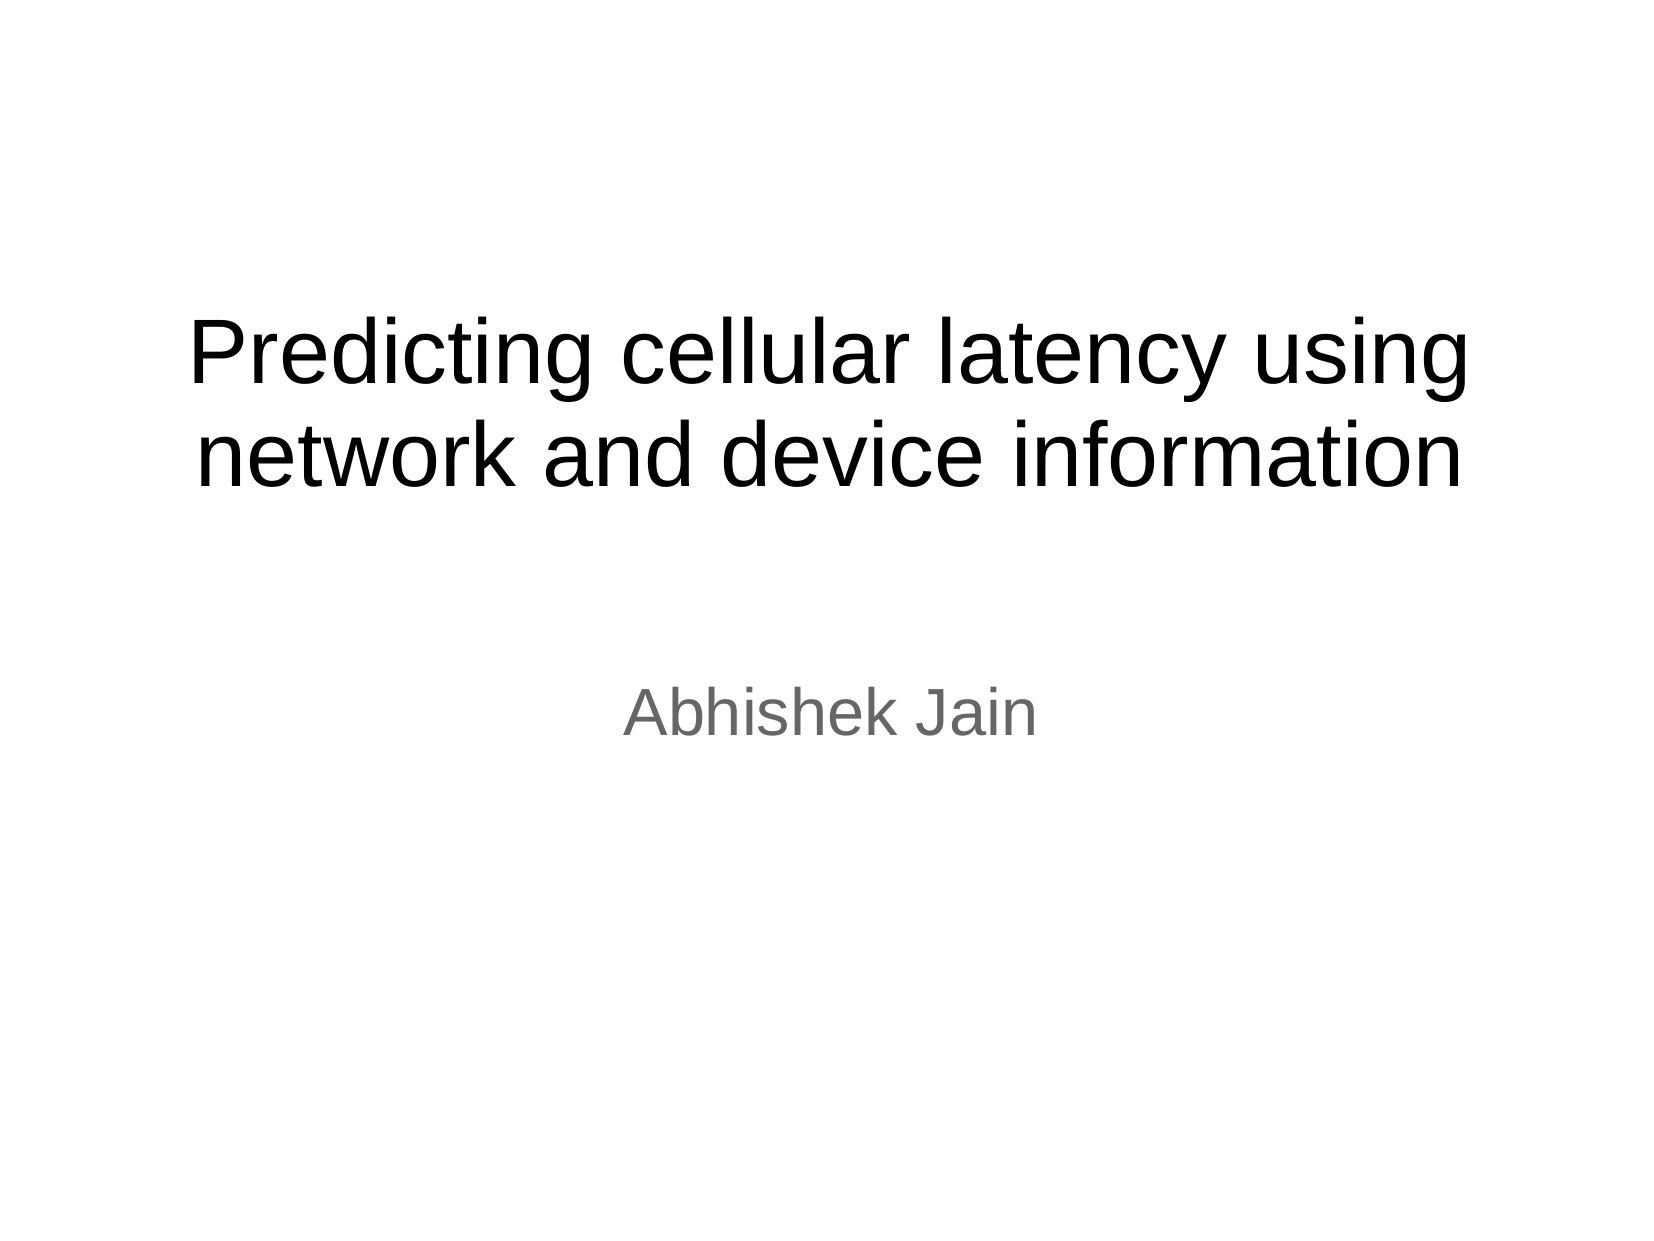

# Predicting cellular latency using network and device information
Abhishek Jain